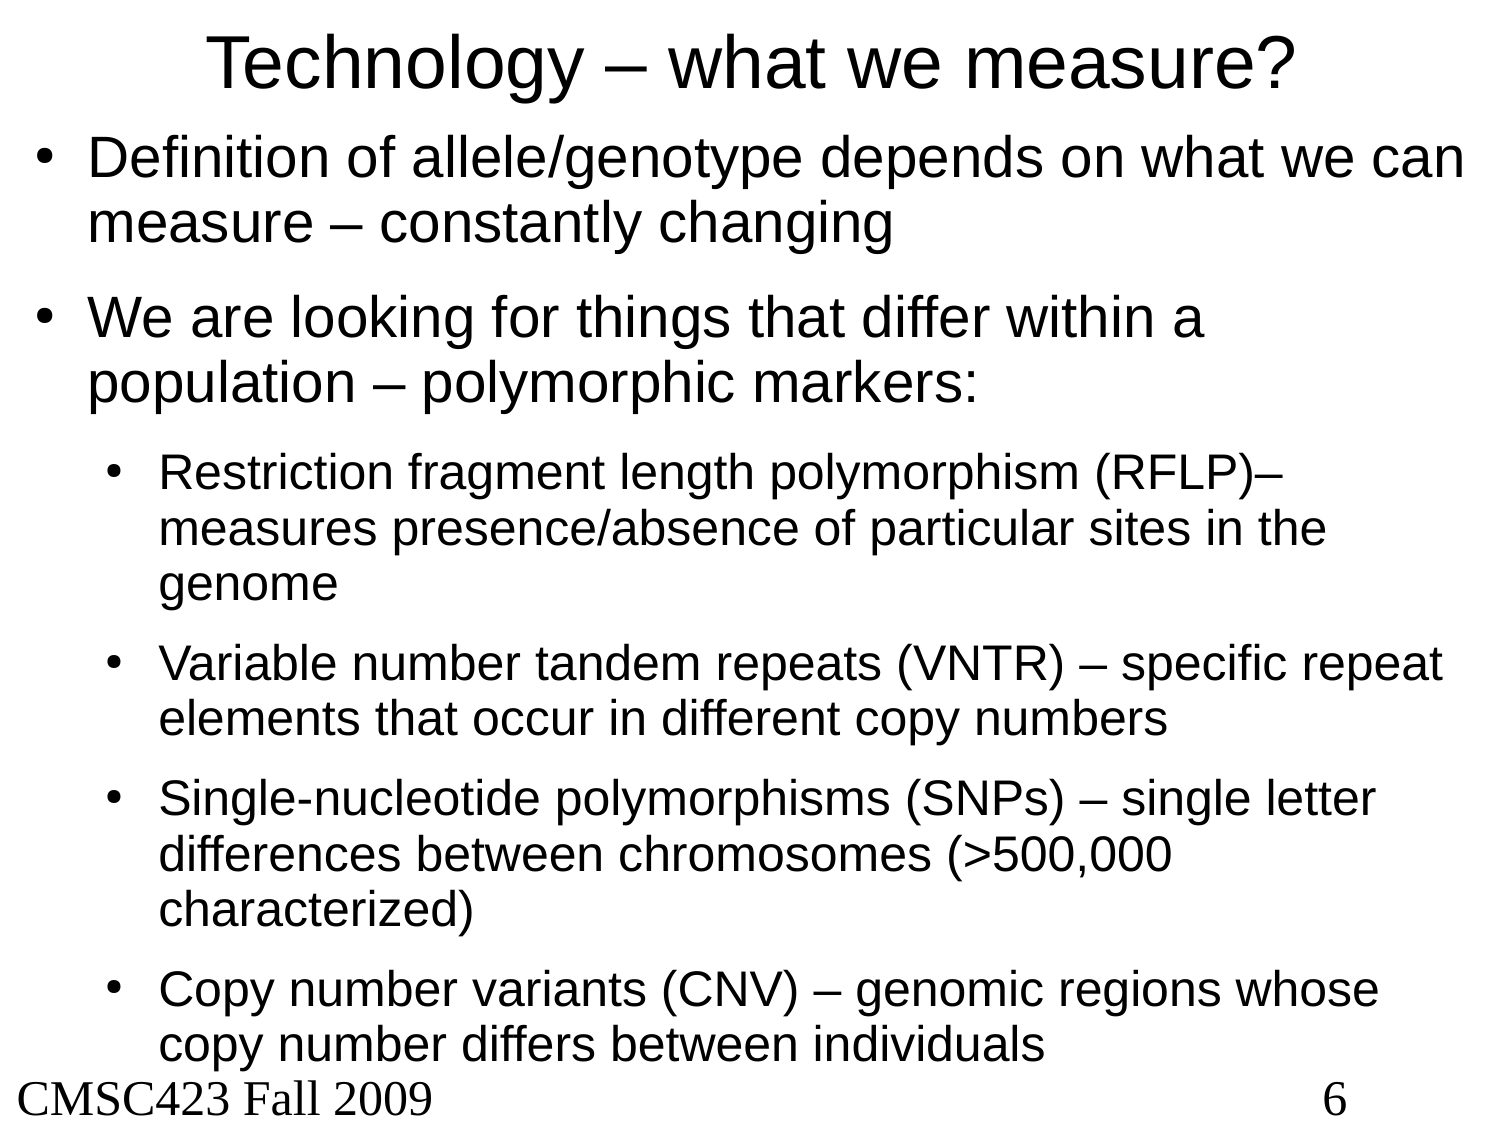

# Technology – what we measure?
Definition of allele/genotype depends on what we can measure – constantly changing
We are looking for things that differ within a population – polymorphic markers:
Restriction fragment length polymorphism (RFLP)– measures presence/absence of particular sites in the genome
Variable number tandem repeats (VNTR) – specific repeat elements that occur in different copy numbers
Single-nucleotide polymorphisms (SNPs) – single letter differences between chromosomes (>500,000 characterized)
Copy number variants (CNV) – genomic regions whose copy number differs between individuals
CMSC423 Fall 2009
6